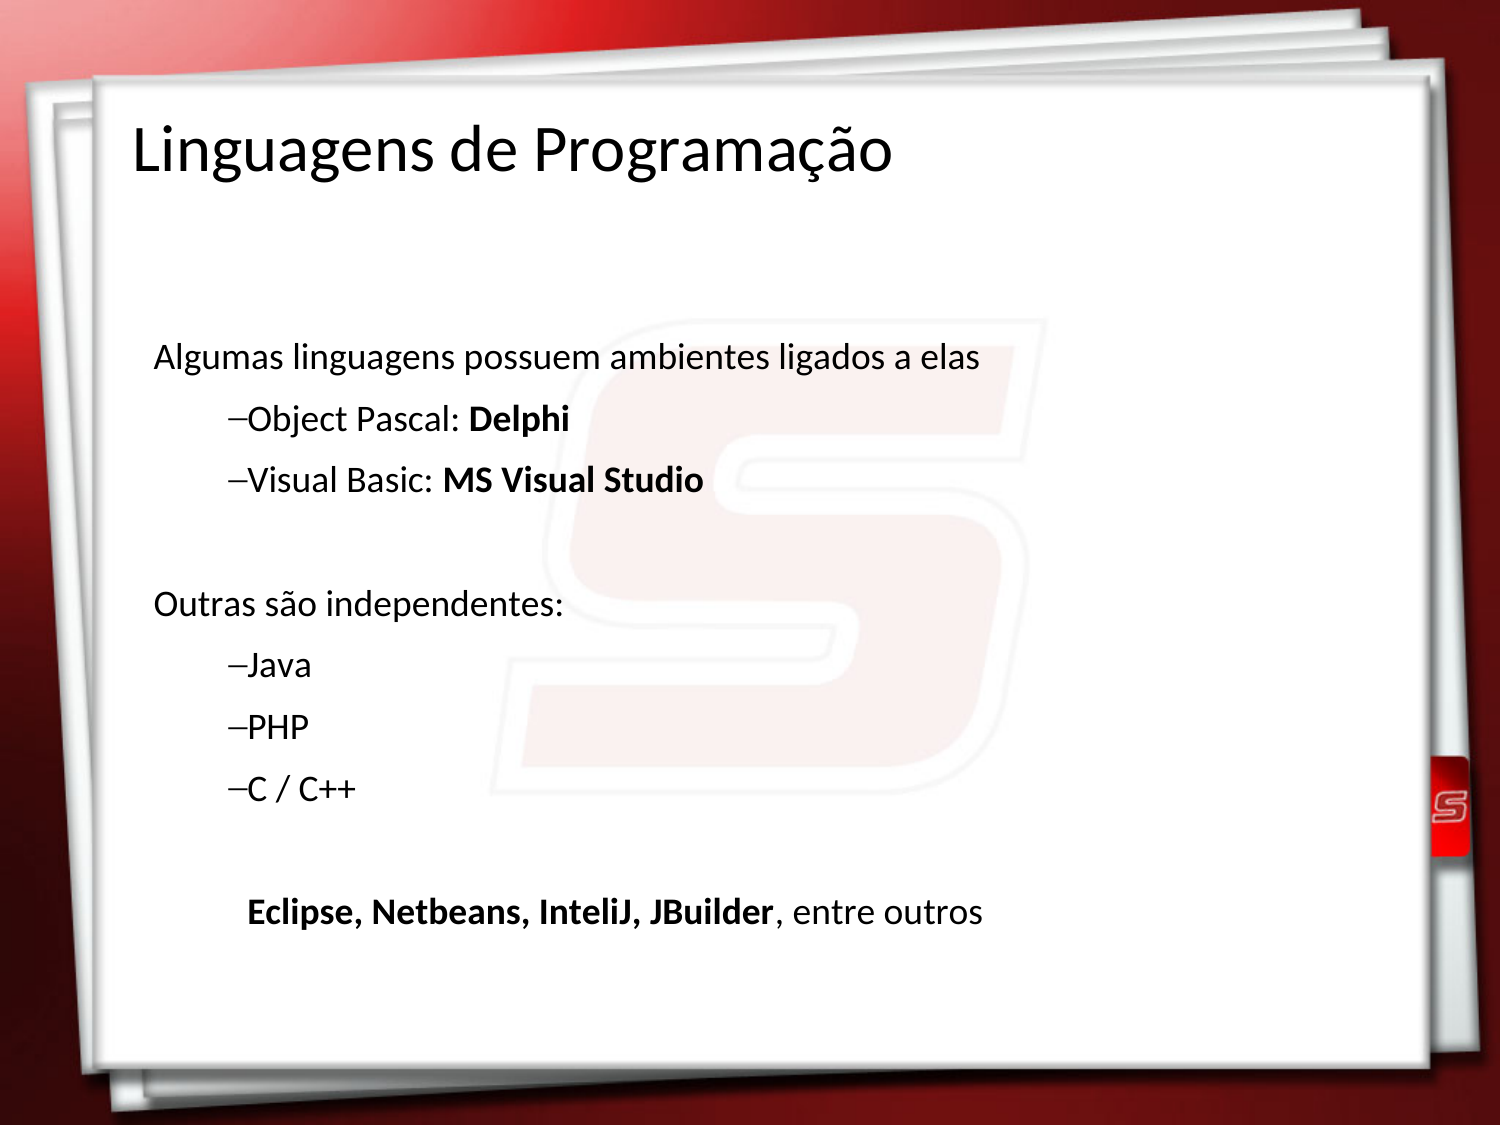

# Linguagens de Programação
Algumas linguagens possuem ambientes ligados a elas
Object Pascal: Delphi
Visual Basic: MS Visual Studio
Outras são independentes:
Java
PHP
C / C++
Eclipse, Netbeans, InteliJ, JBuilder, entre outros